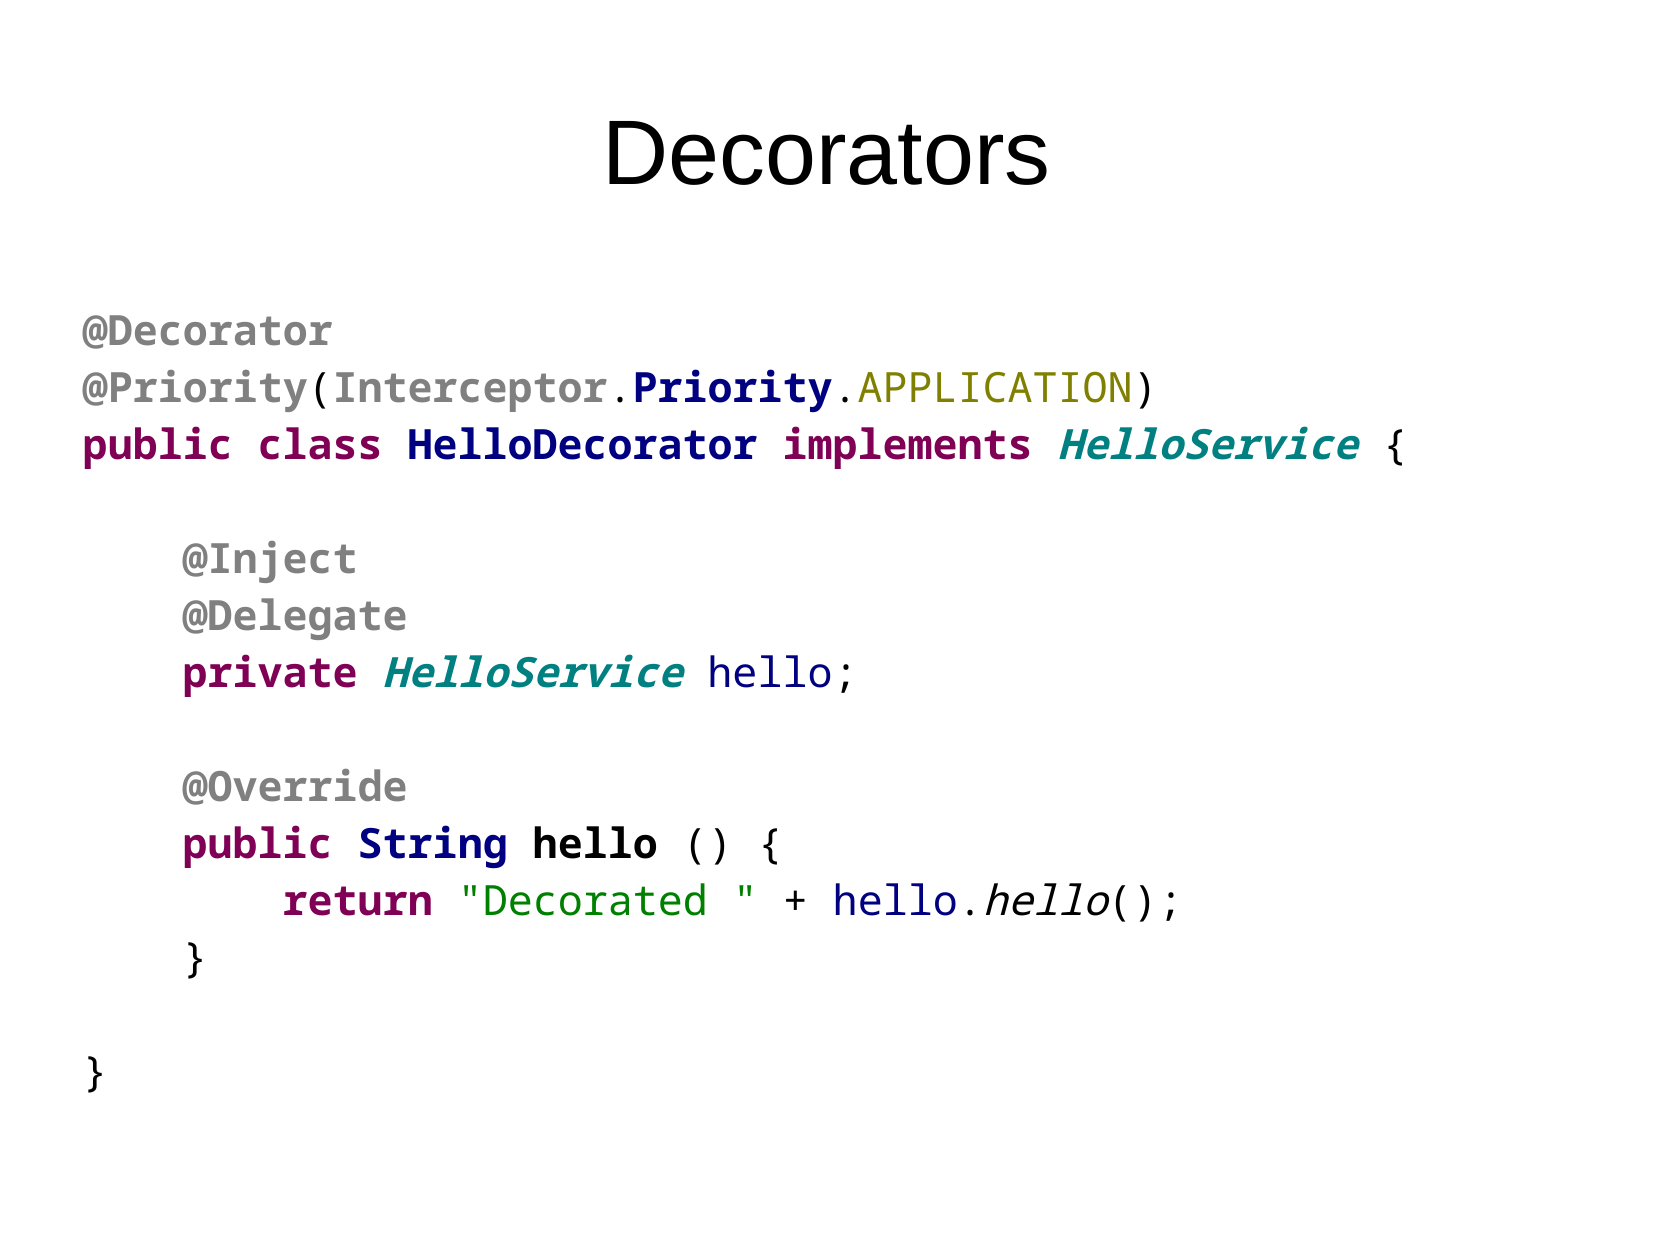

# Decorators
@Decorator
@Priority(Interceptor.Priority.APPLICATION)
public class HelloDecorator implements HelloService {
 @Inject
 @Delegate
 private HelloService hello;
 @Override
 public String hello () {
 return "Decorated " + hello.hello();
 }
}